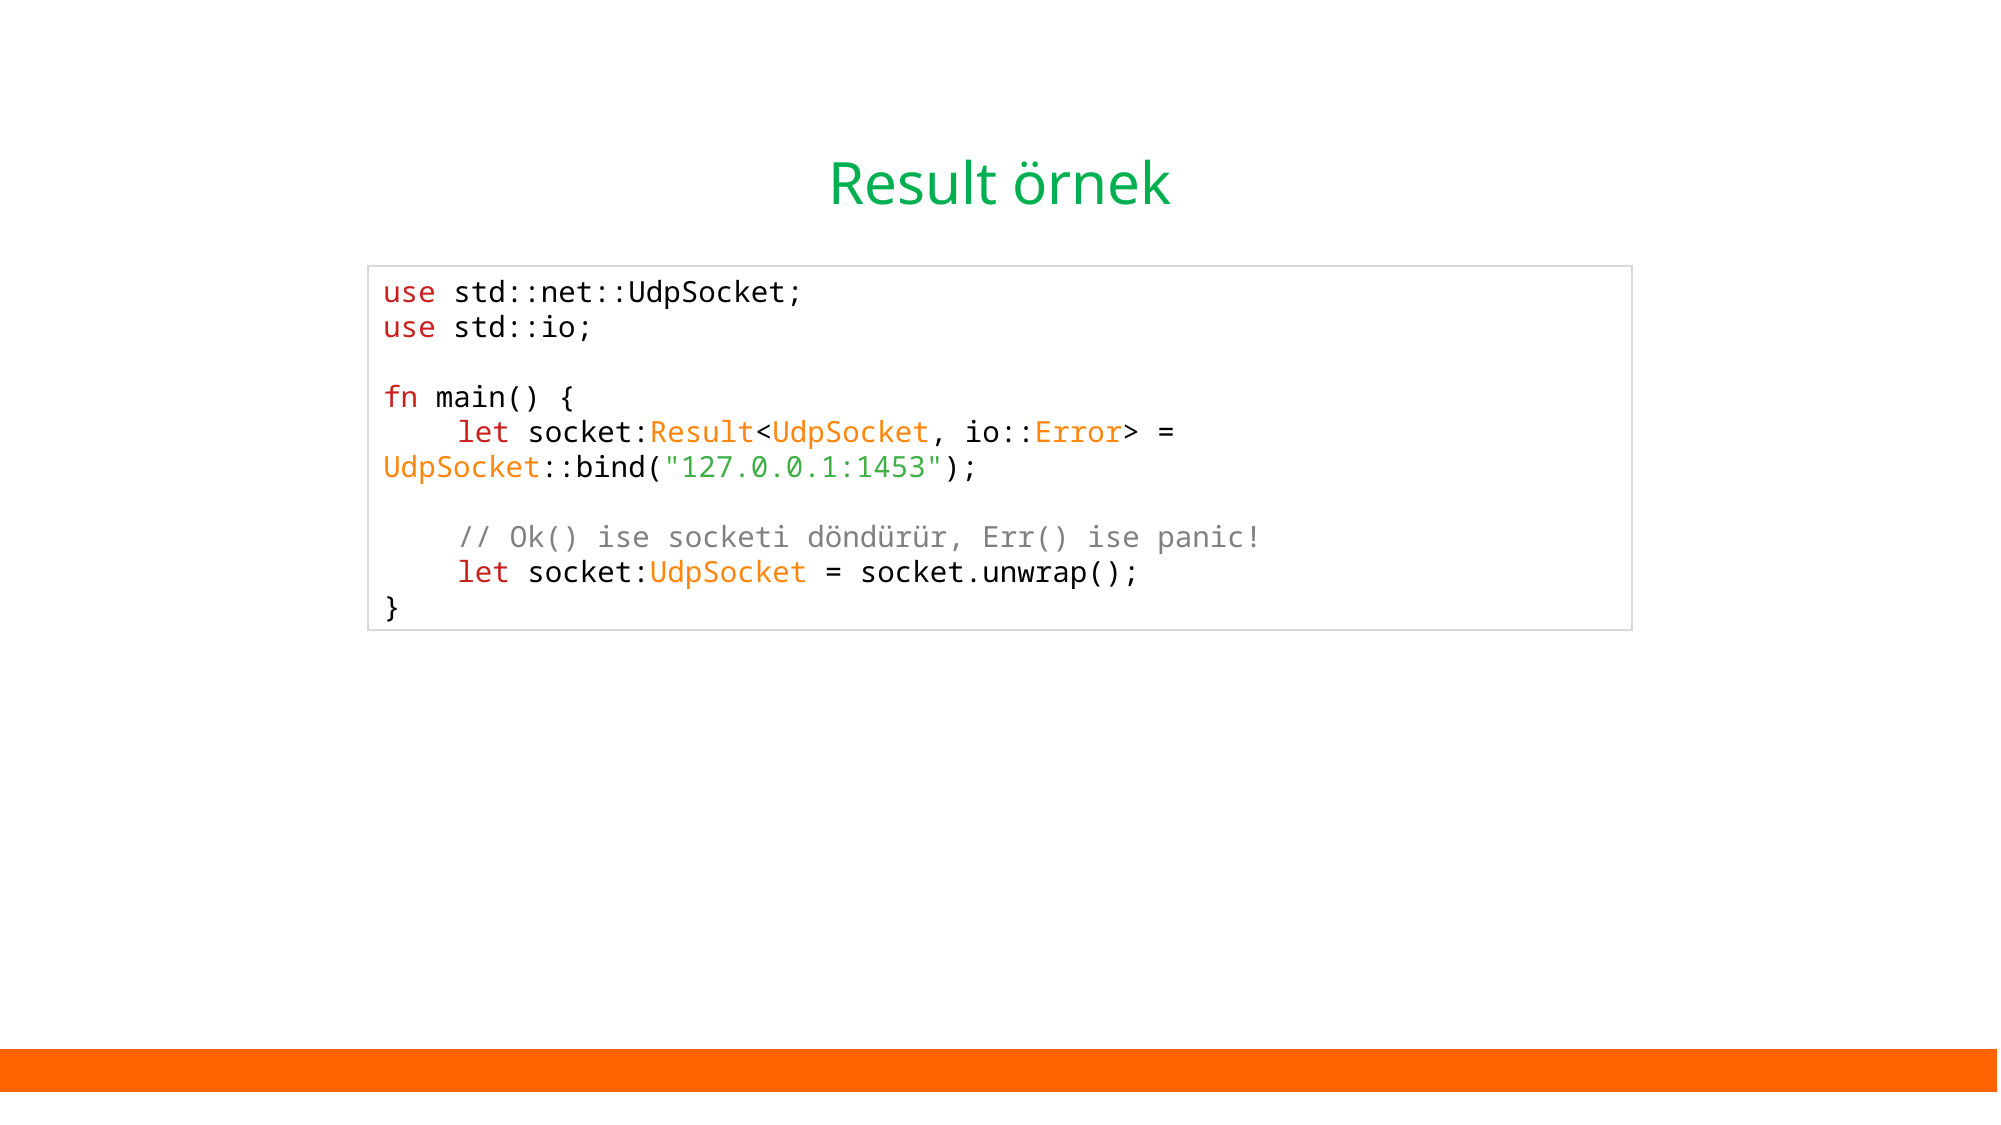

# Result örnek
use std::net::UdpSocket;
use std::io;
fn main() {
	let socket:Result<UdpSocket, io::Error> = UdpSocket::bind("127.0.0.1:1453");
	// Ok() ise socketi döndürür, Err() ise panic!
	let socket:UdpSocket = socket.unwrap();
}